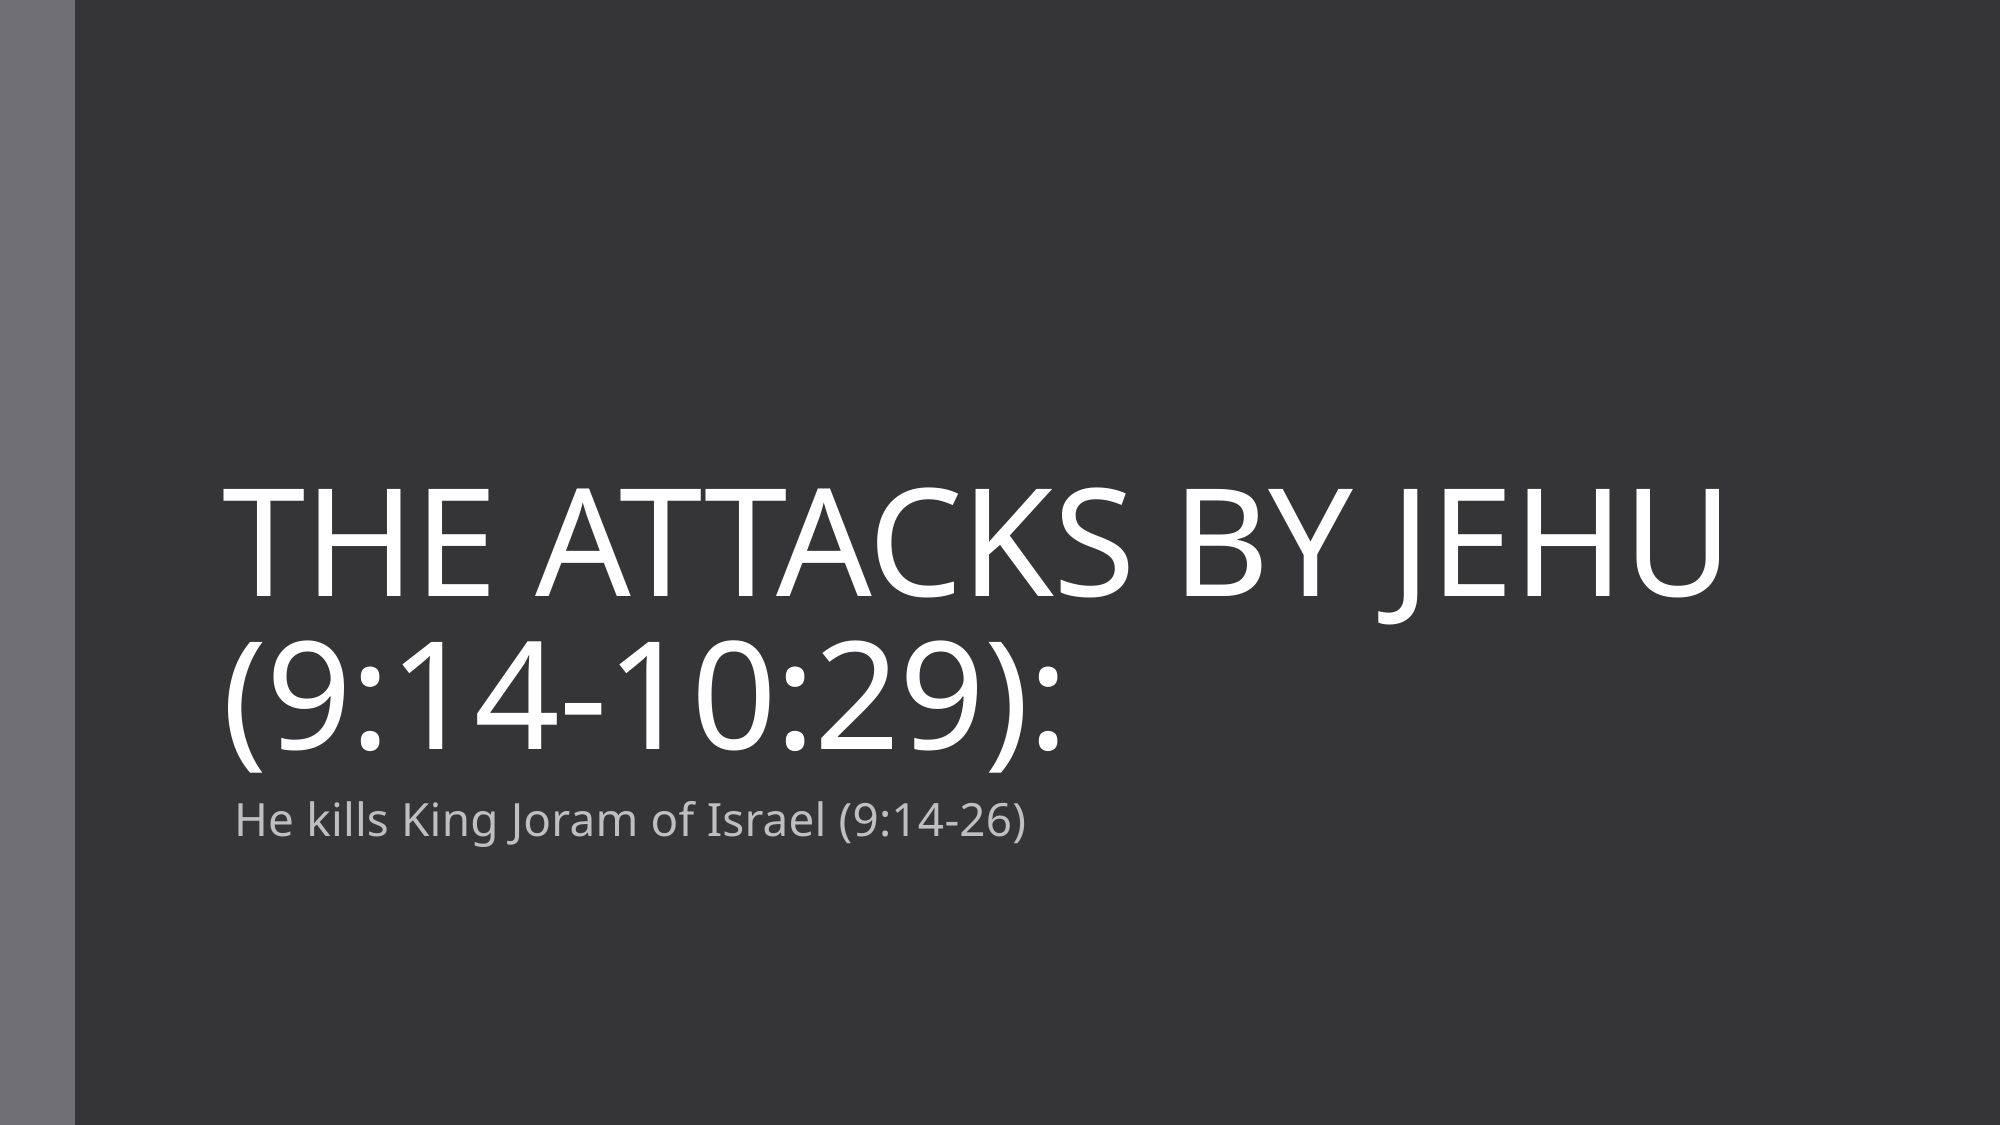

# THE ATTACKS BY JEHU (9:14-10:29):
 He kills King Joram of Israel (9:14-26)